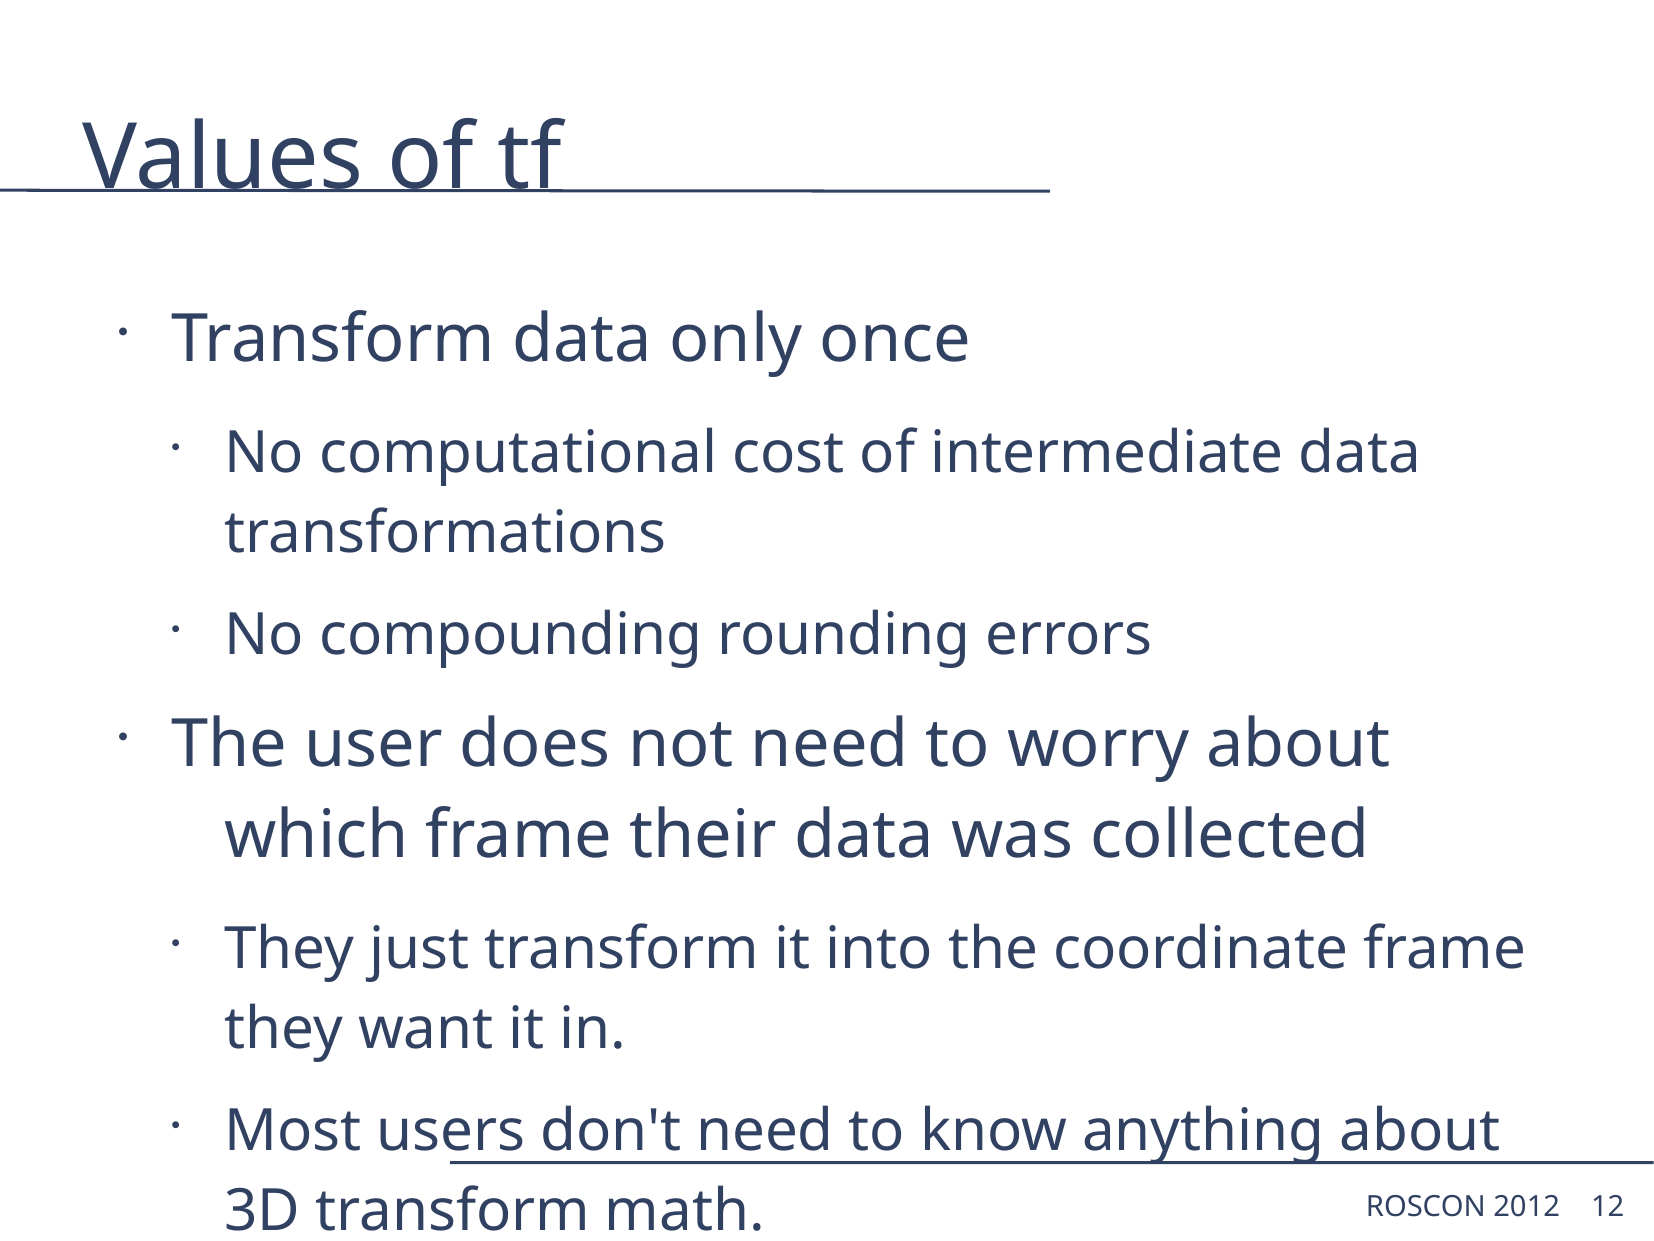

# Values of tf
Transform data only once
No computational cost of intermediate data transformations
No compounding rounding errors
The user does not need to worry about which frame their data was collected
They just transform it into the coordinate frame they want it in.
Most users don't need to know anything about 3D transform math.